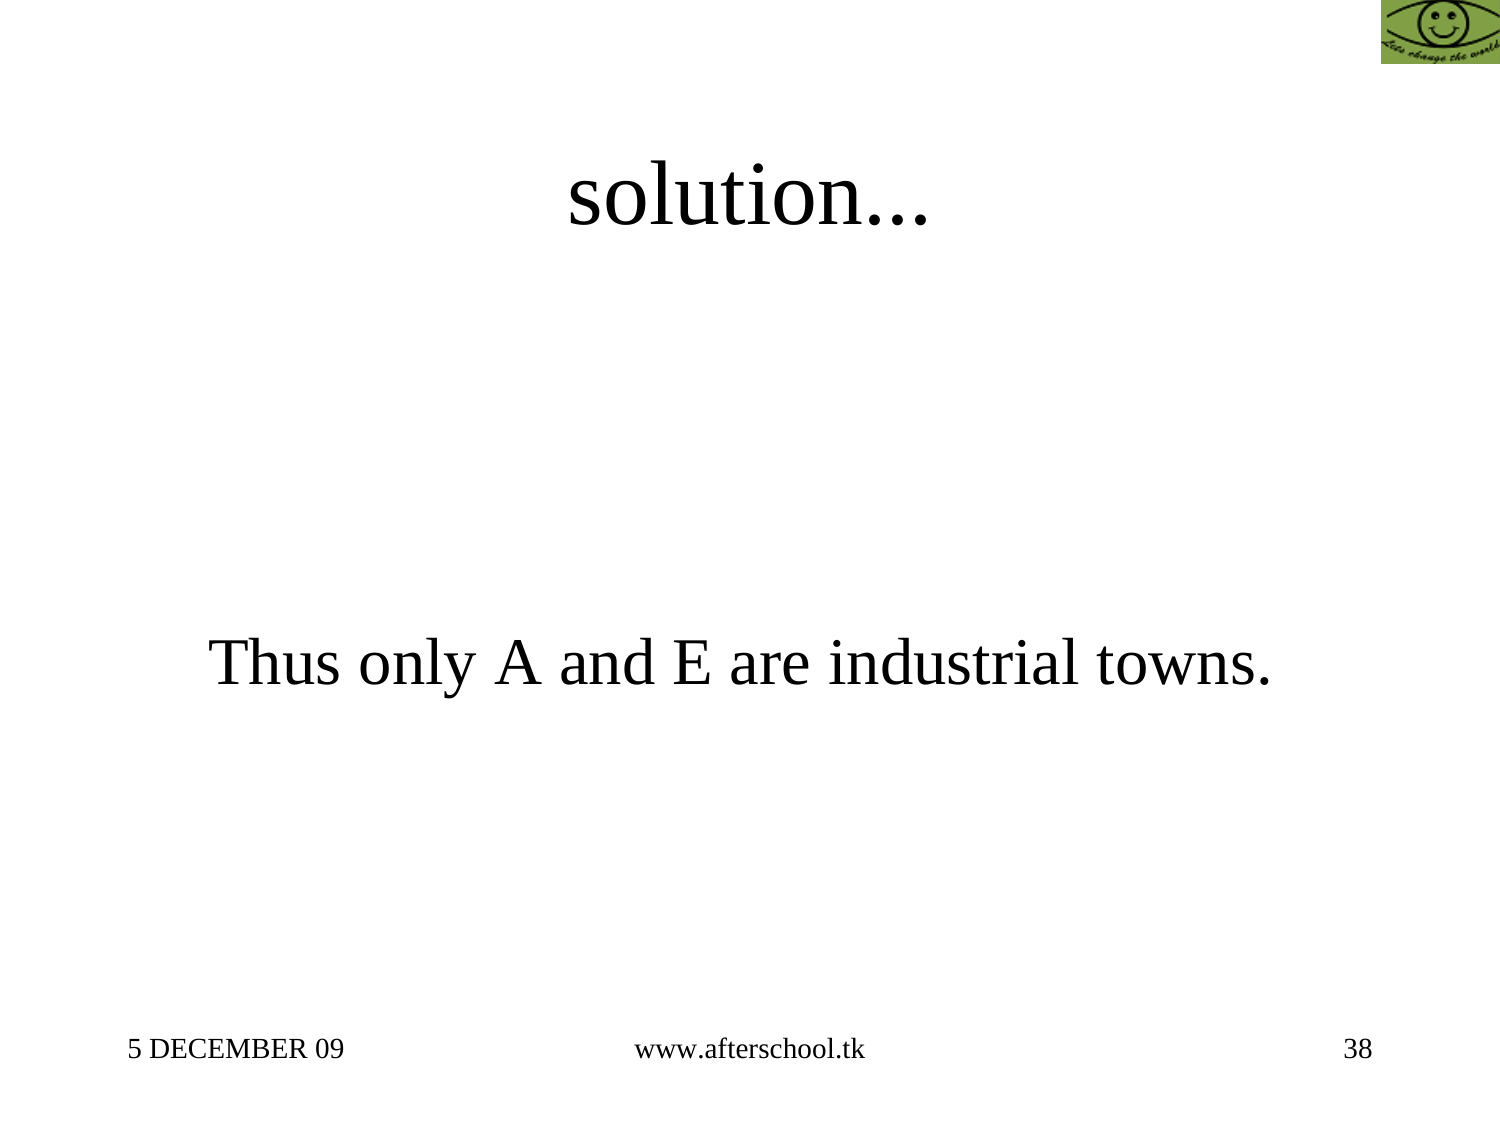

# solution...
Thus only A and E are industrial towns.
MFI Seminar Jain PG College
AFTERSCHOOOL centre for social entrepreneurship
38